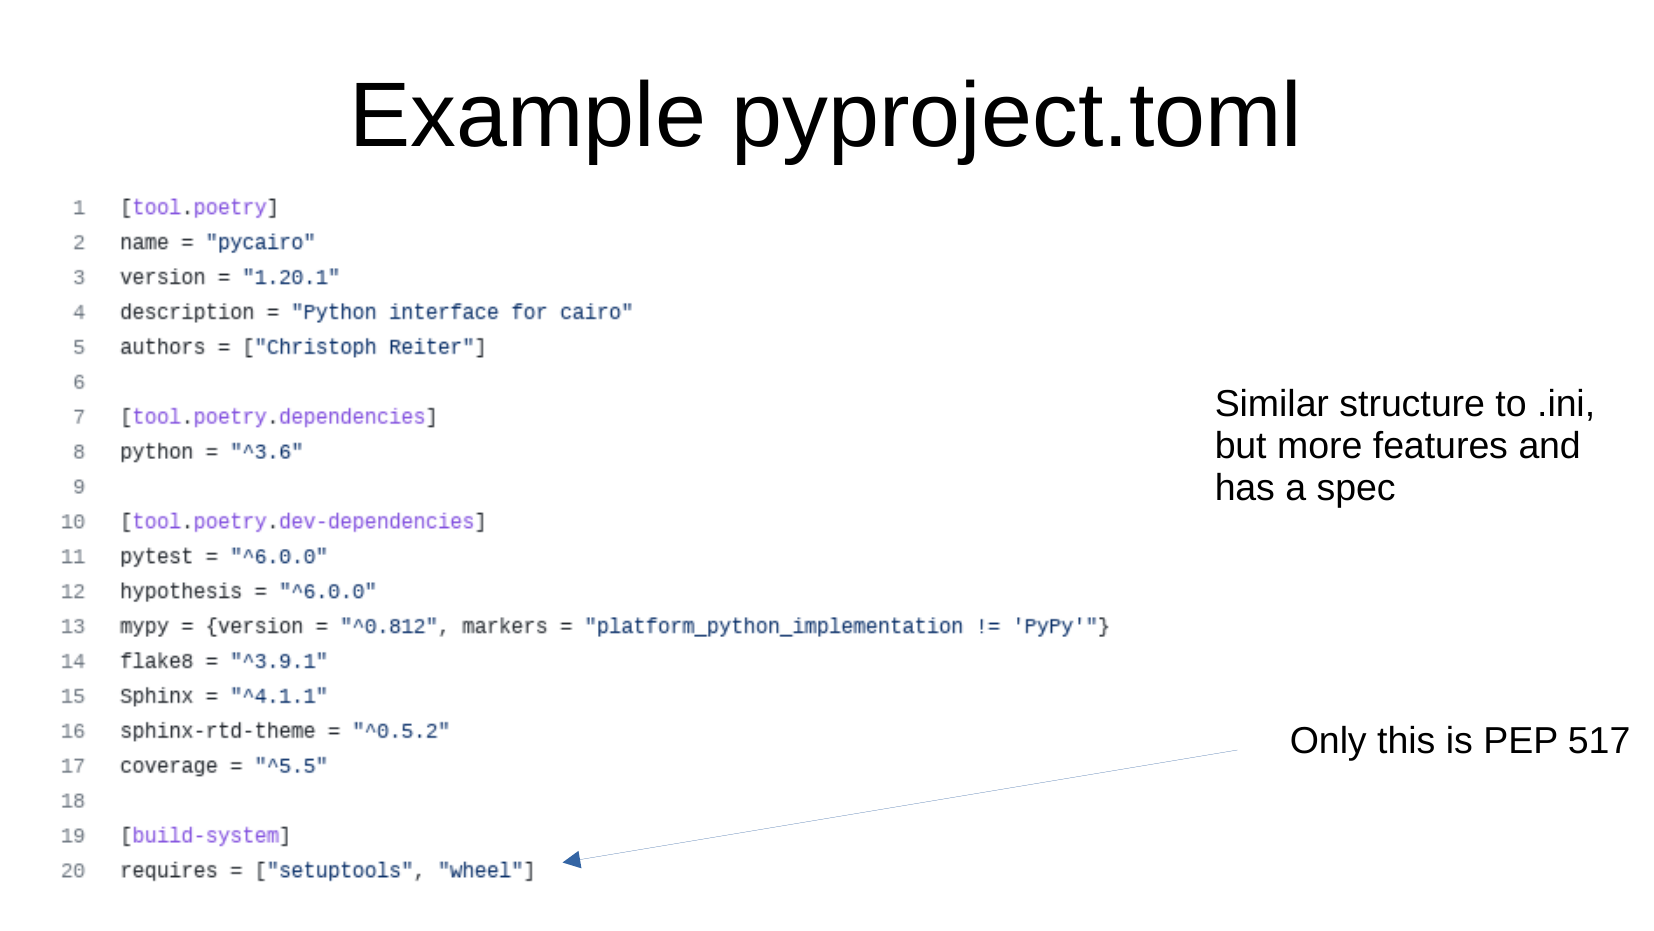

# Example pyproject.toml
Similar structure to .ini,
but more features and
has a spec
Only this is PEP 517